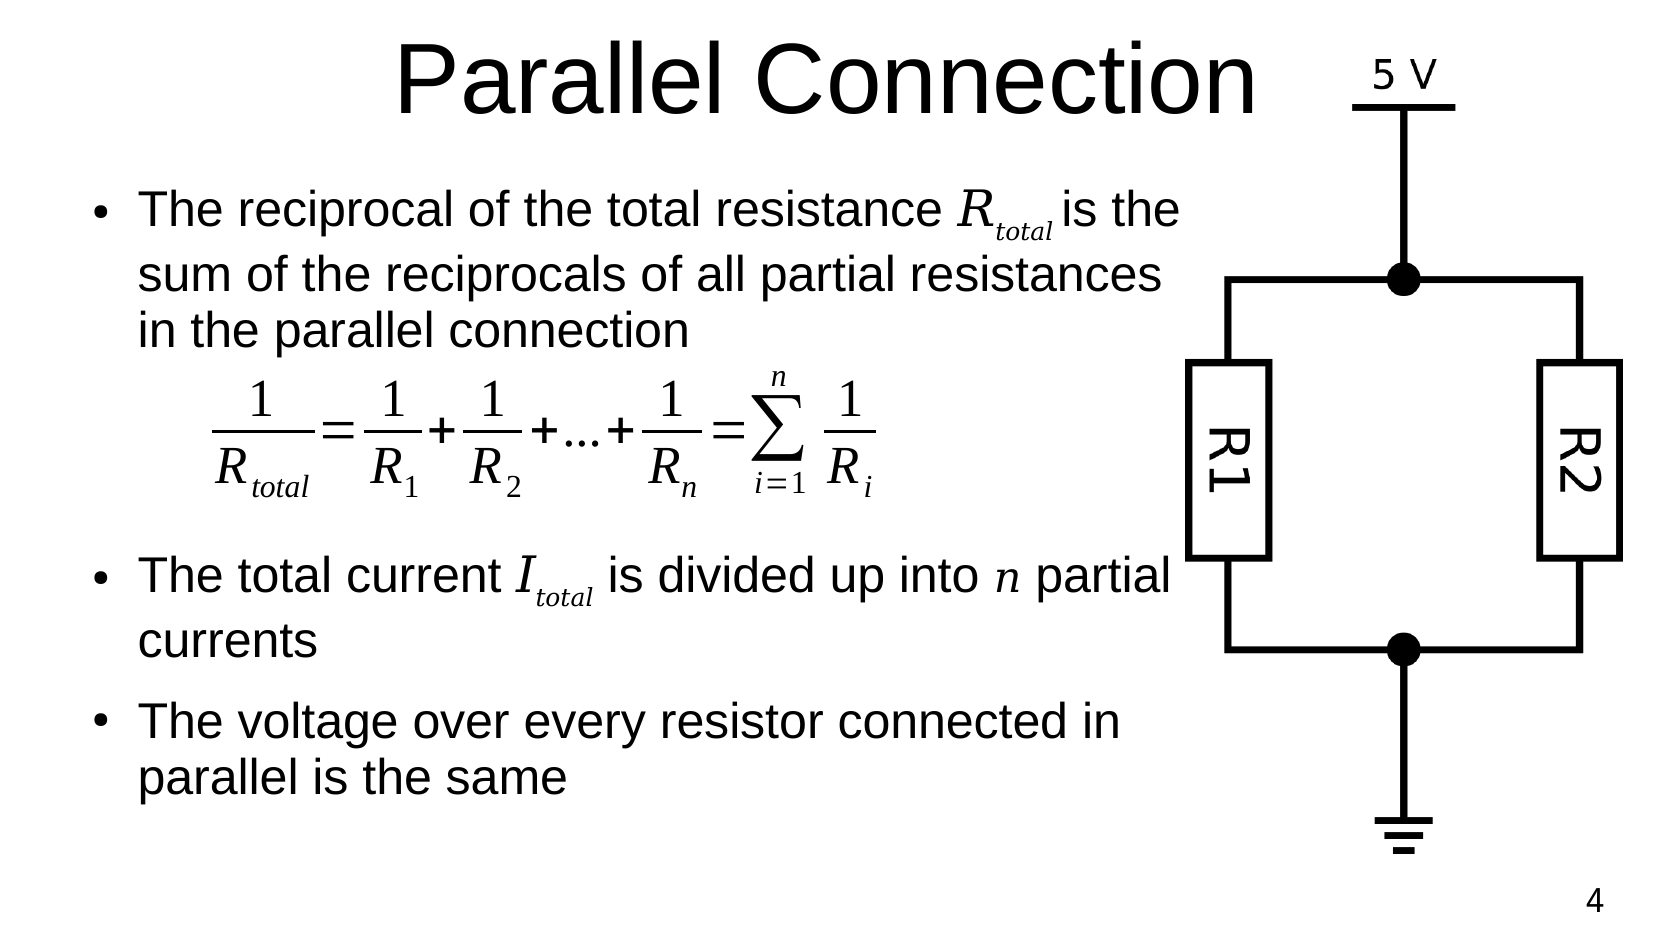

# Parallel Connection
The reciprocal of the total resistance Rtotal is the sum of the reciprocals of all partial resistances in the parallel connection
The total current Itotal is divided up into n partial currents
The voltage over every resistor connected in parallel is the same